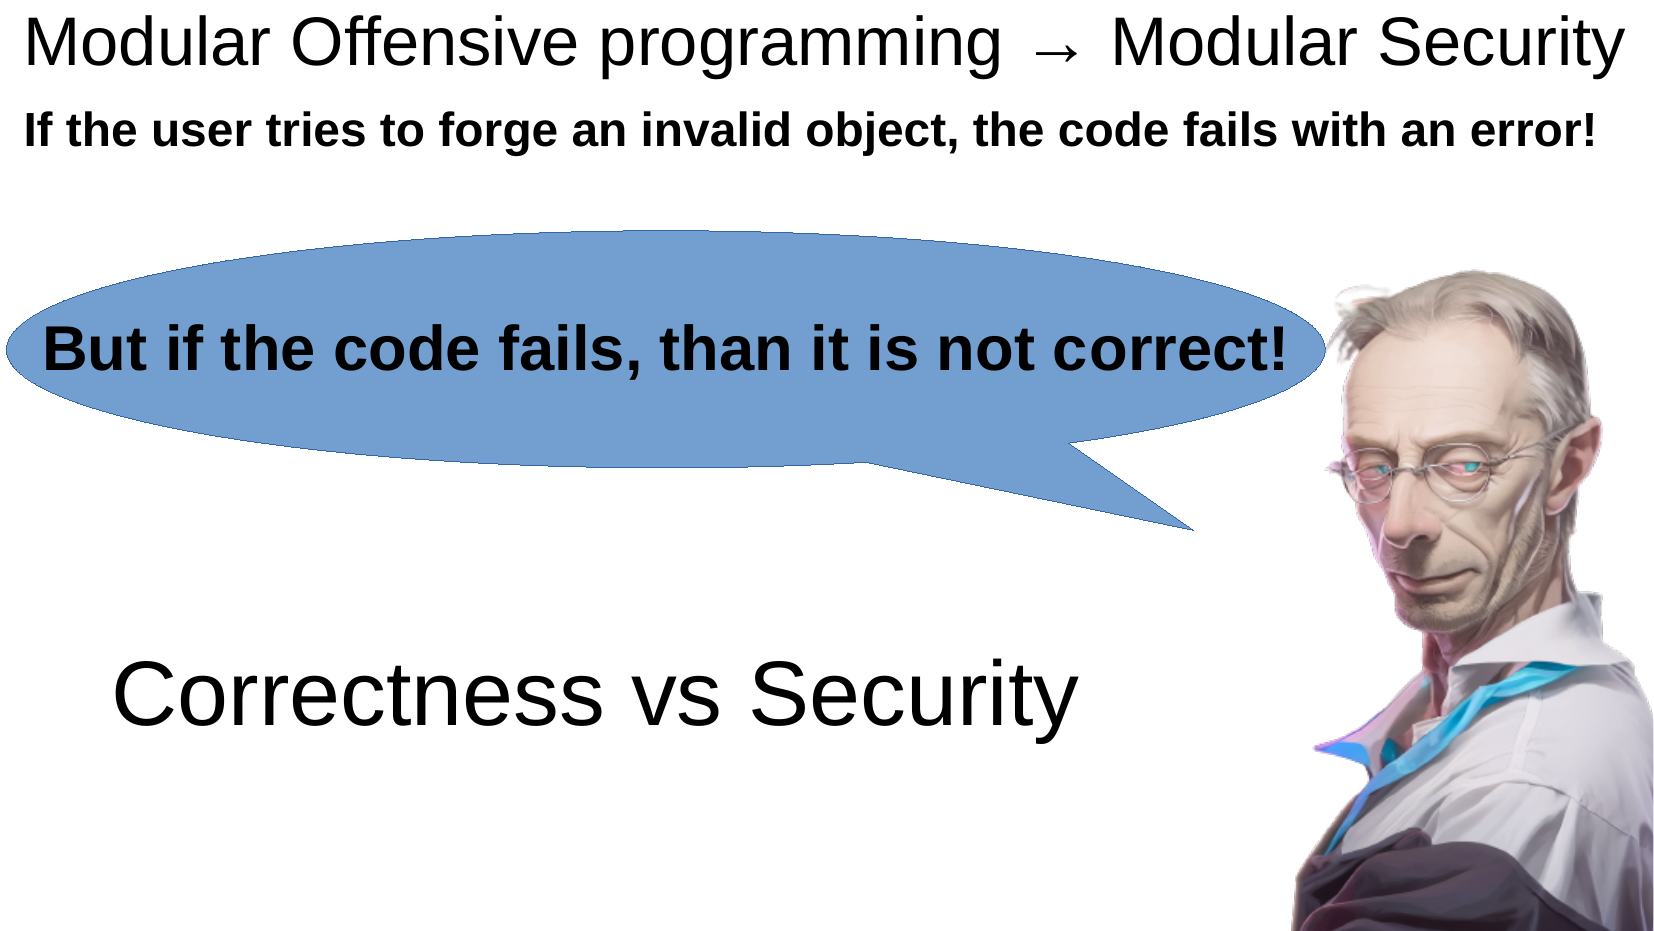

Modular Offensive programming → Modular Security
If the user tries to forge an invalid object, the code fails with an error!
But if the code fails, than it is not correct!
# Correctness vs Security